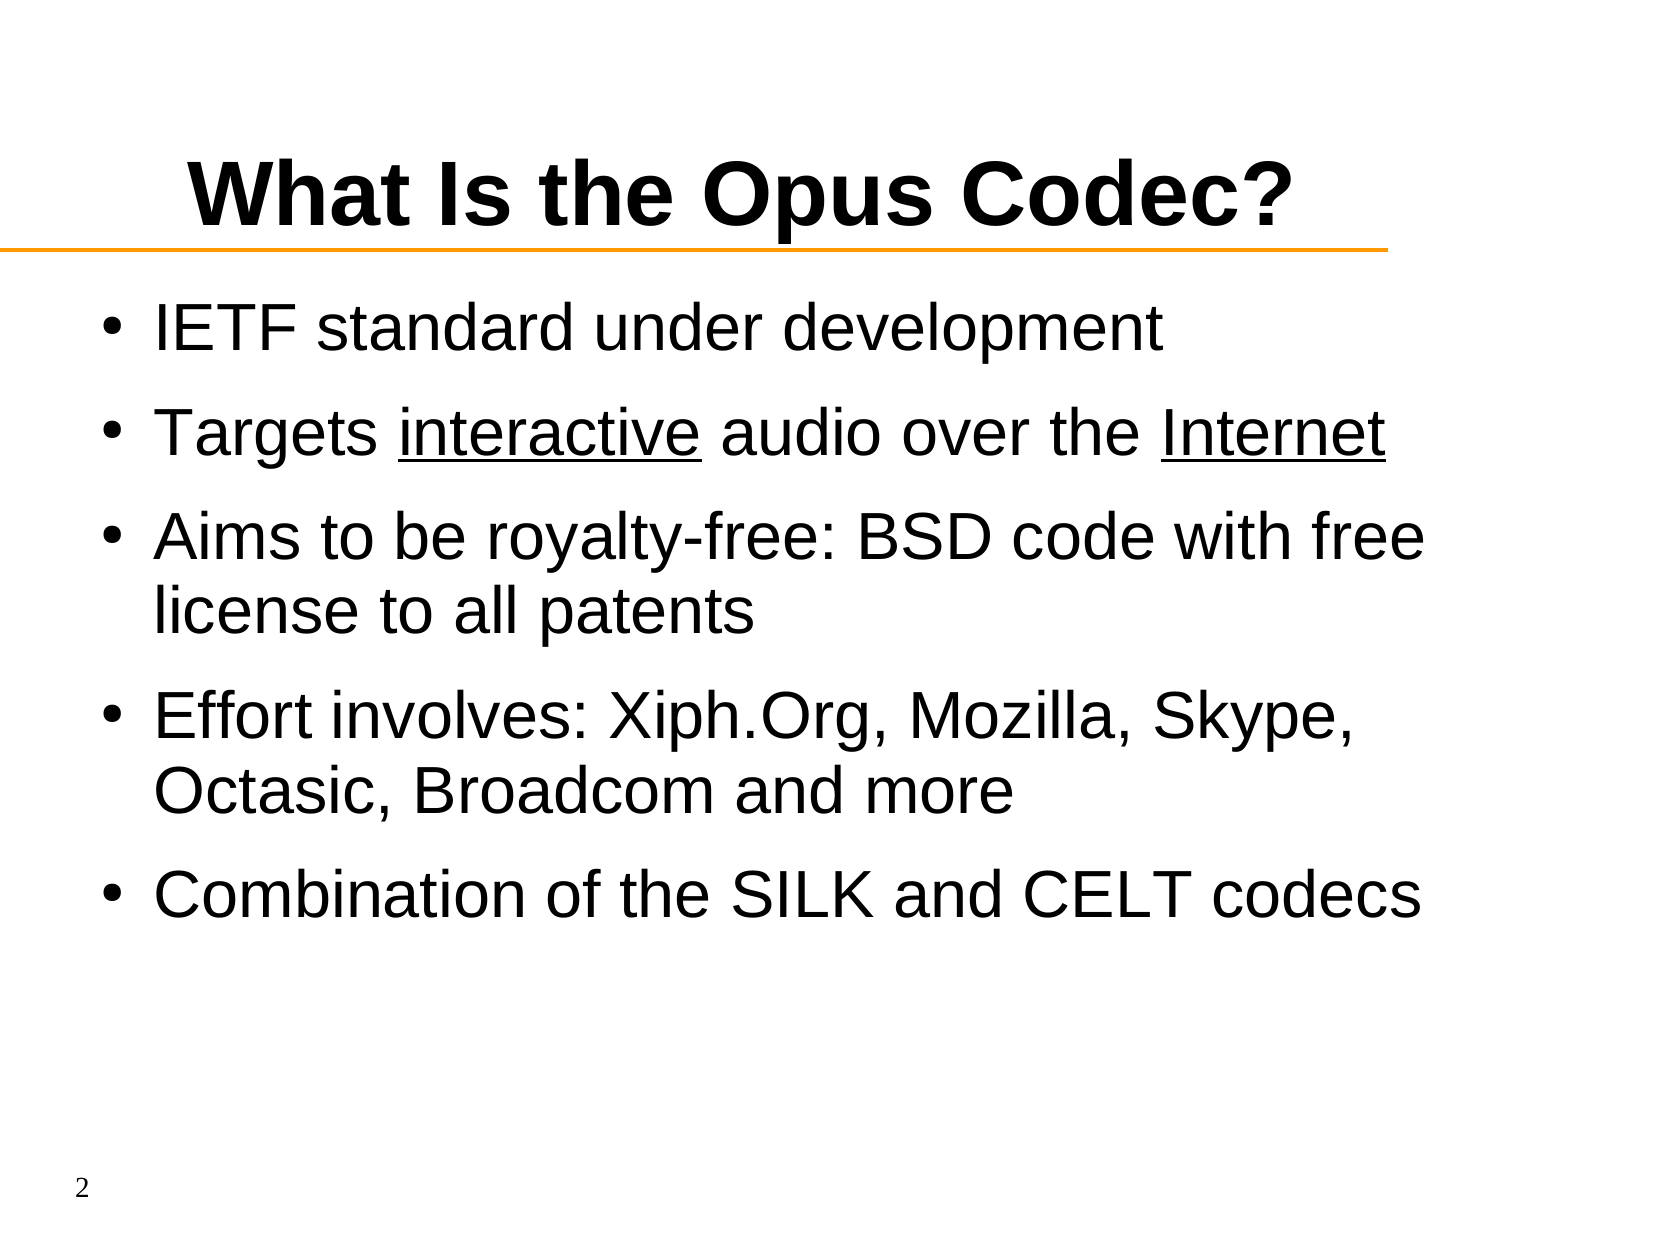

# What Is the Opus Codec?
IETF standard under development
Targets interactive audio over the Internet
Aims to be royalty-free: BSD code with free license to all patents
Effort involves: Xiph.Org, Mozilla, Skype, Octasic, Broadcom and more
Combination of the SILK and CELT codecs
2